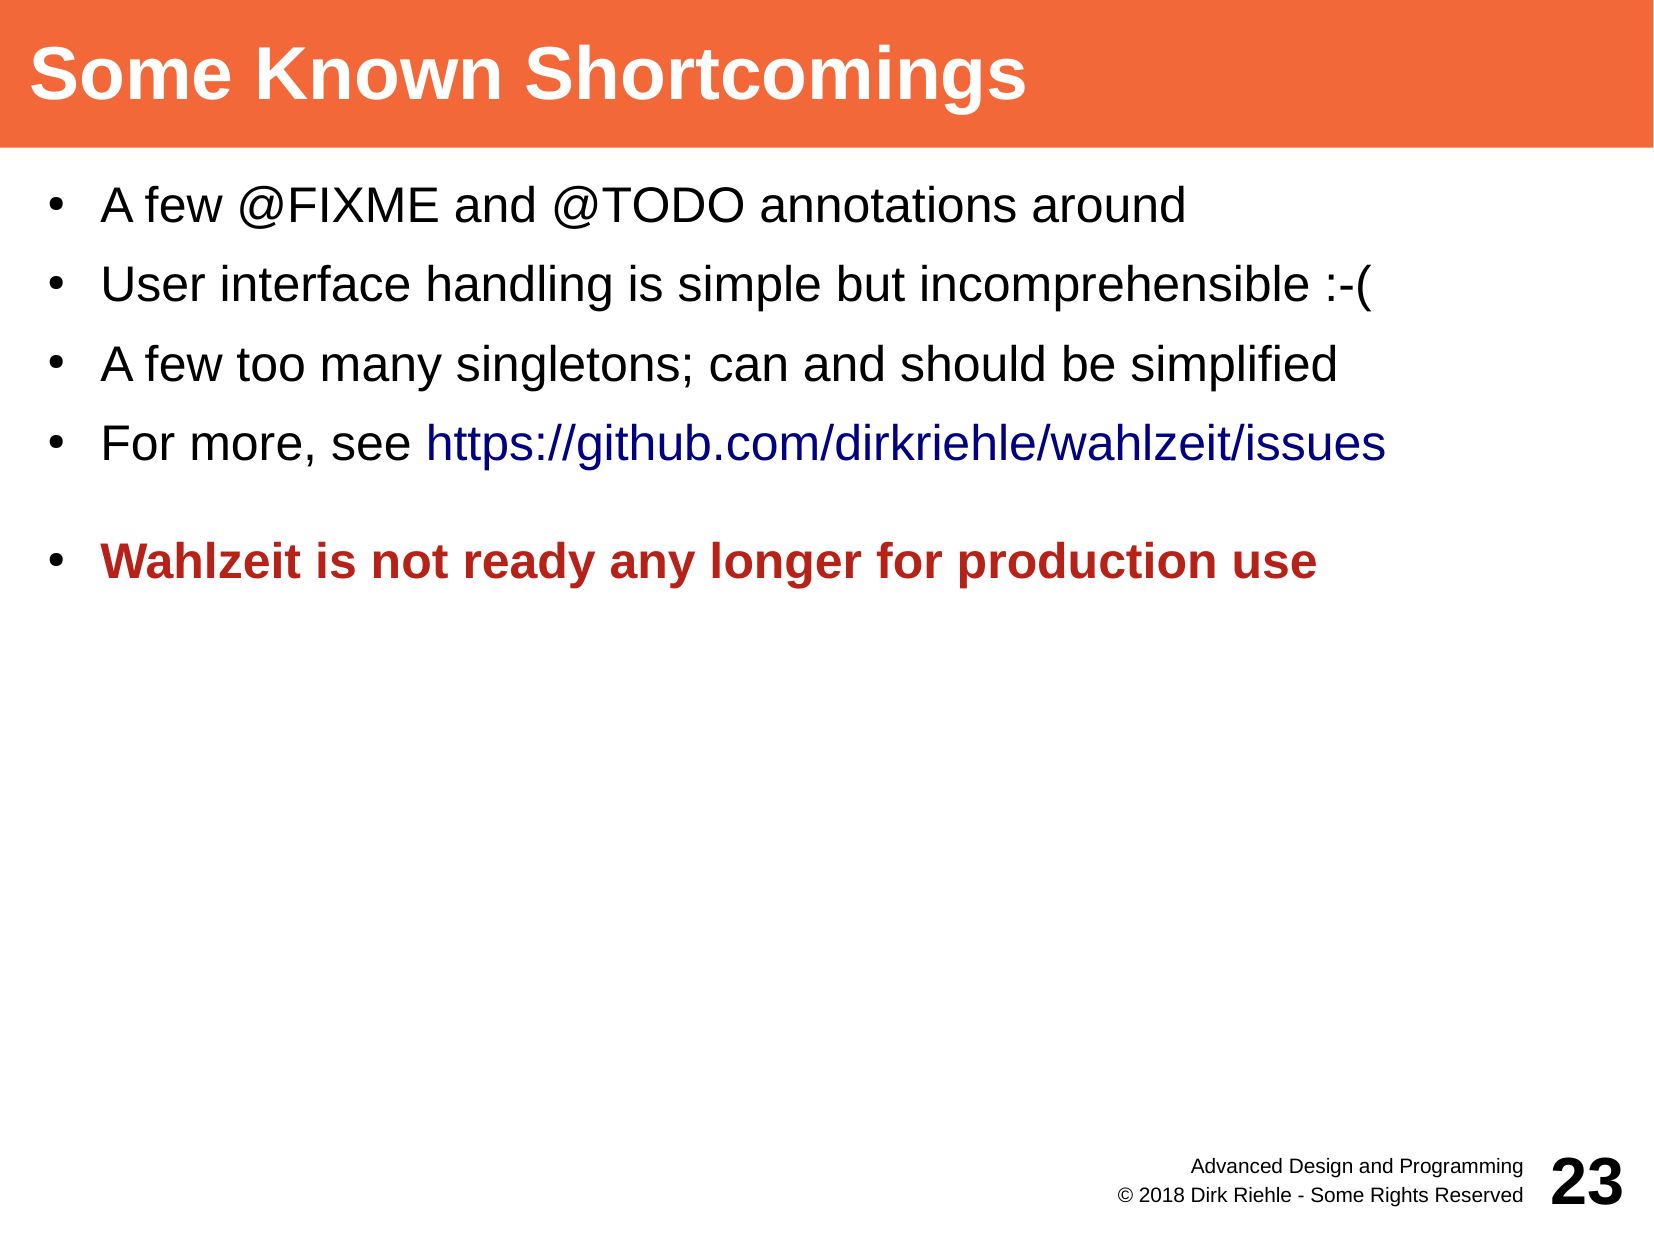

# Some Known Shortcomings
A few @FIXME and @TODO annotations around
User interface handling is simple but incomprehensible :-(
A few too many singletons; can and should be simplified
For more, see https://github.com/dirkriehle/wahlzeit/issues
Wahlzeit is not ready any longer for production use
Advanced Design and Programming
23
© 2018 Dirk Riehle - Some Rights Reserved